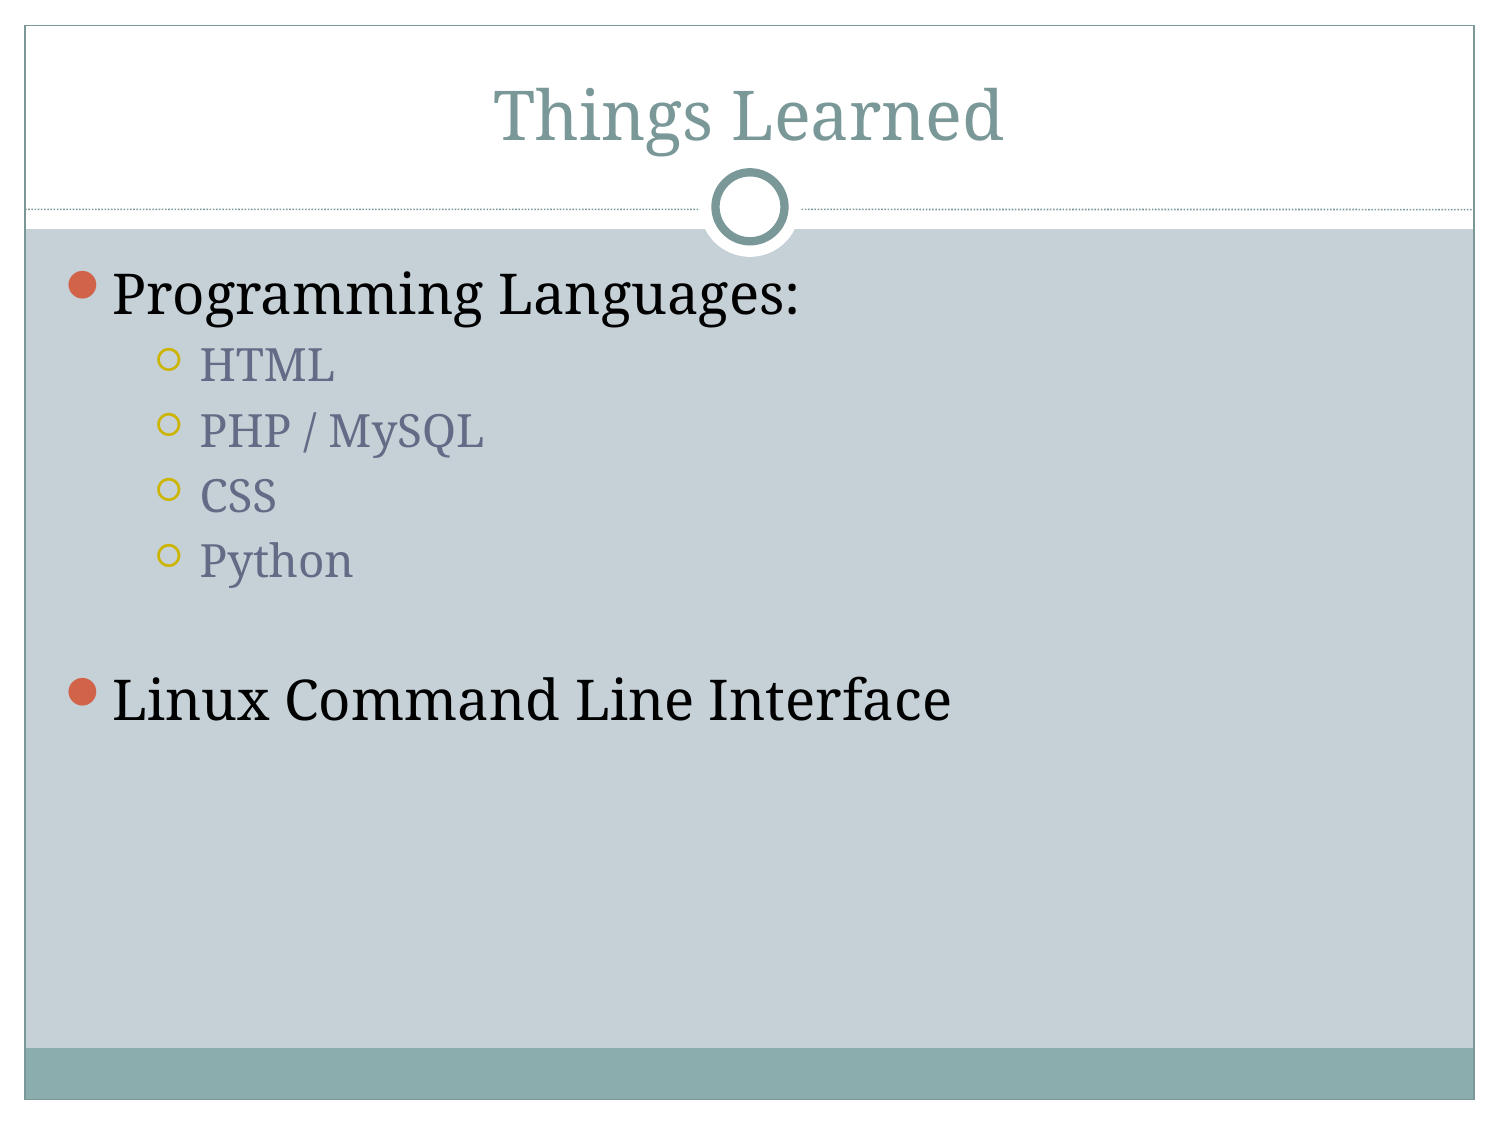

# Things Learned
Programming Languages:
HTML
PHP / MySQL
CSS
Python
Linux Command Line Interface